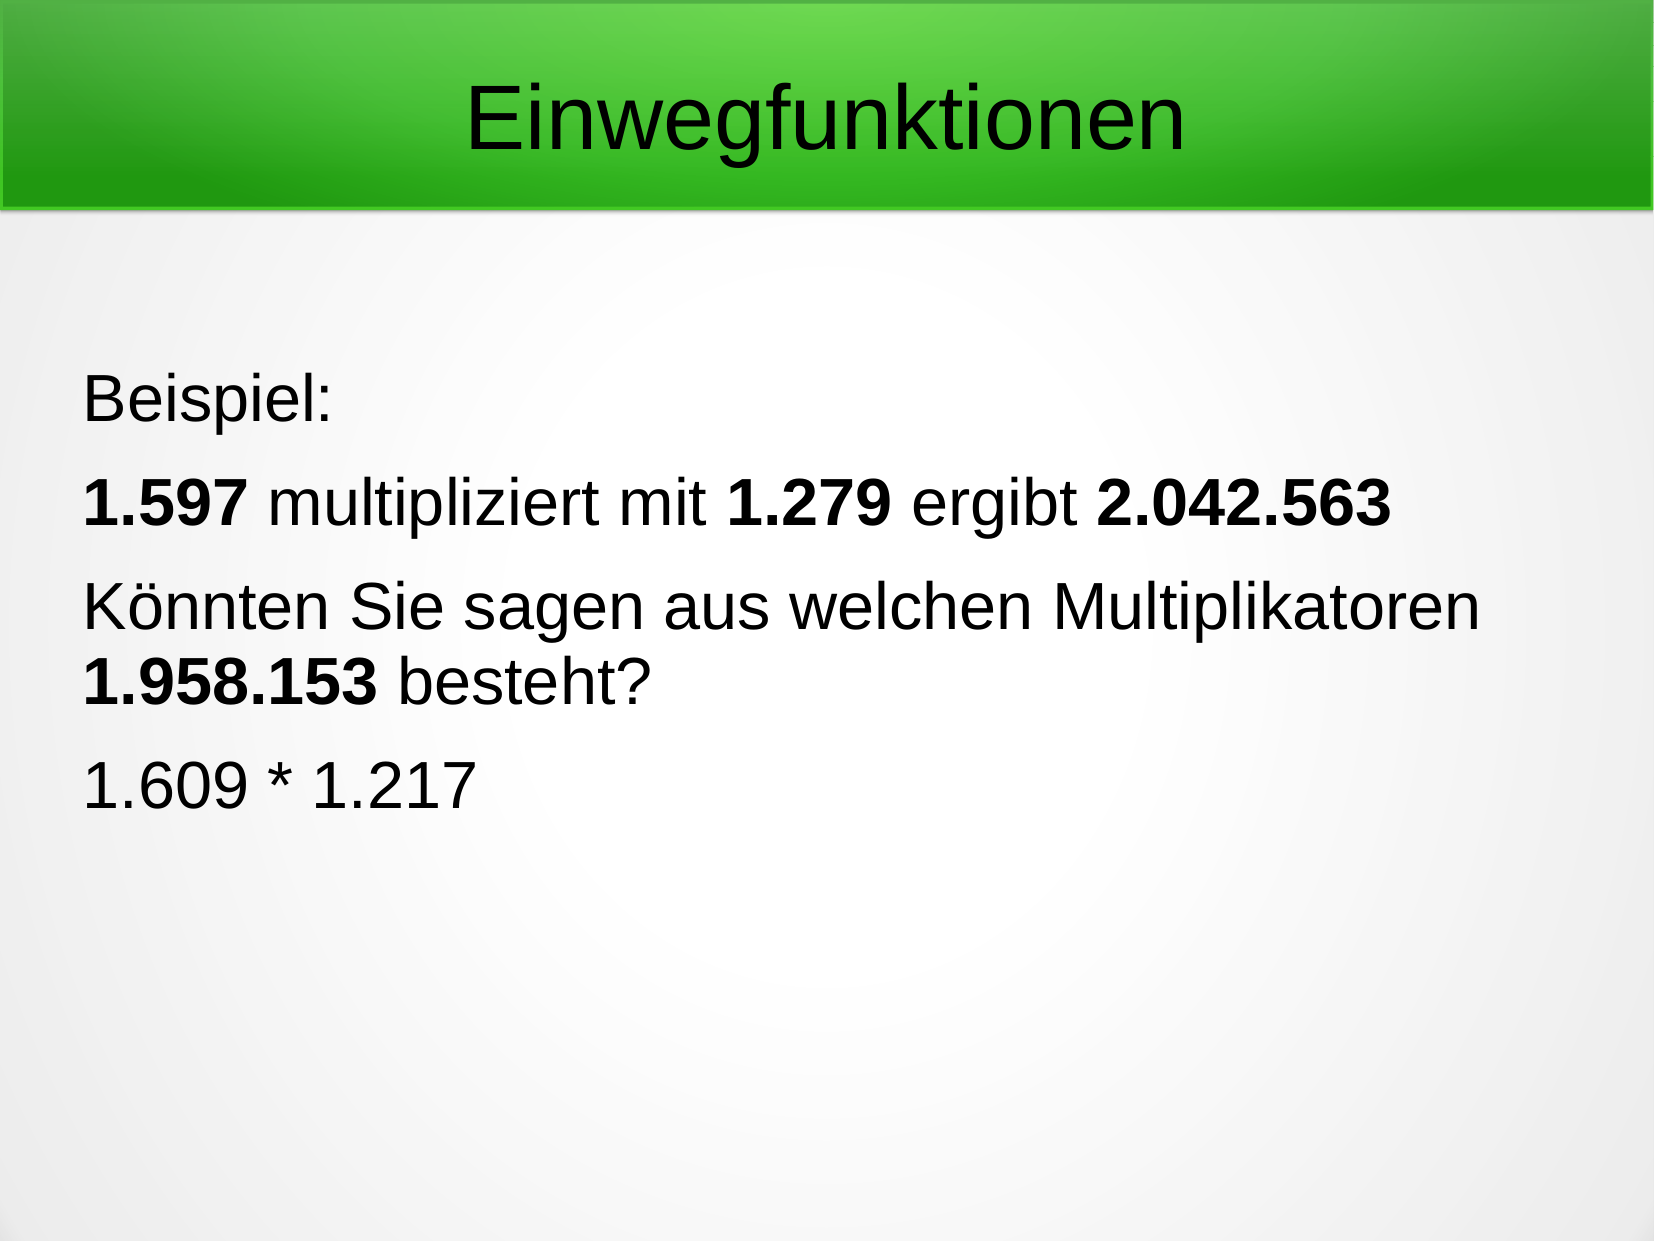

# Einwegfunktionen
Beispiel:
1.597 multipliziert mit 1.279 ergibt 2.042.563
Könnten Sie sagen aus welchen Multiplikatoren 1.958.153 besteht?
1.609 * 1.217